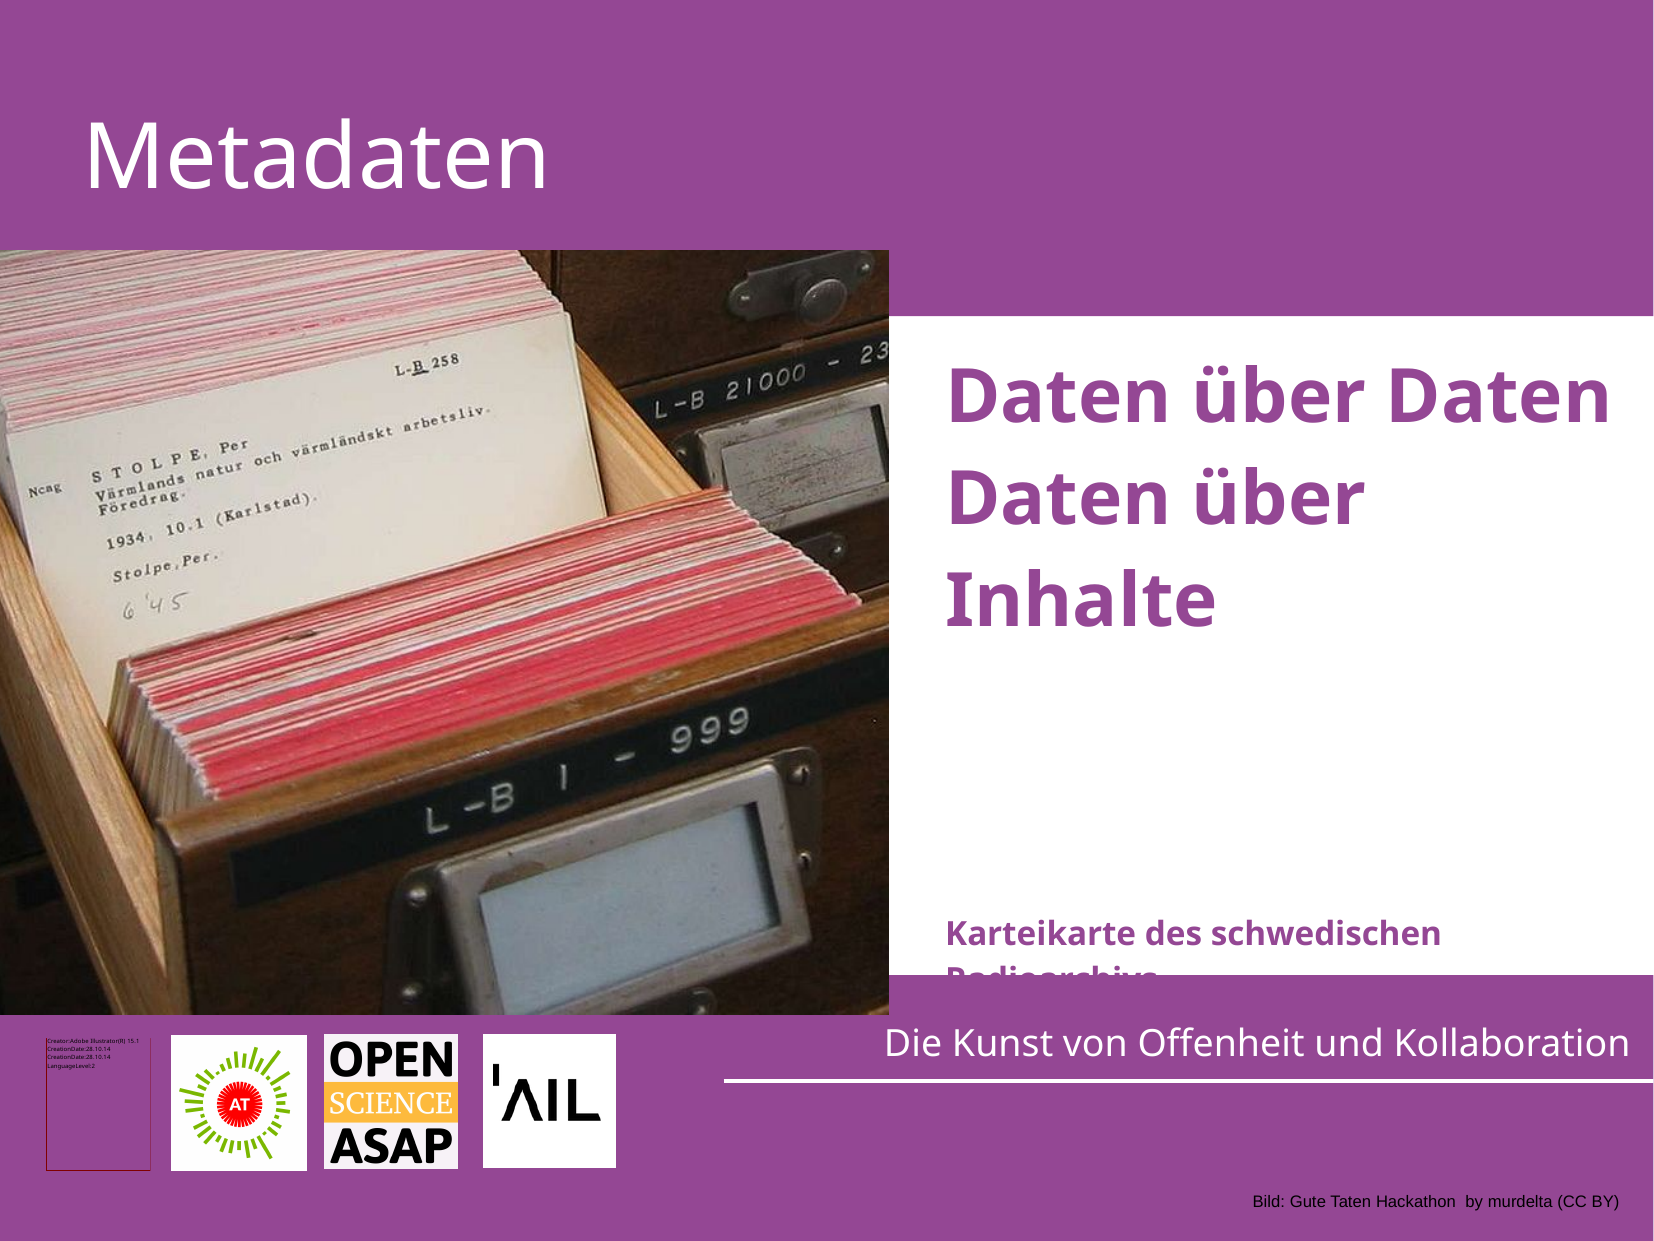

# Metadaten
Daten über Daten
Daten über Inhalte
Karteikarte des schwedischen Radioarchivs
Image cc by-sa 1.0 Lars Aronsson, Link
Die Kunst von Offenheit und Kollaboration
Bild: Gute Taten Hackathon by murdelta (CC BY)